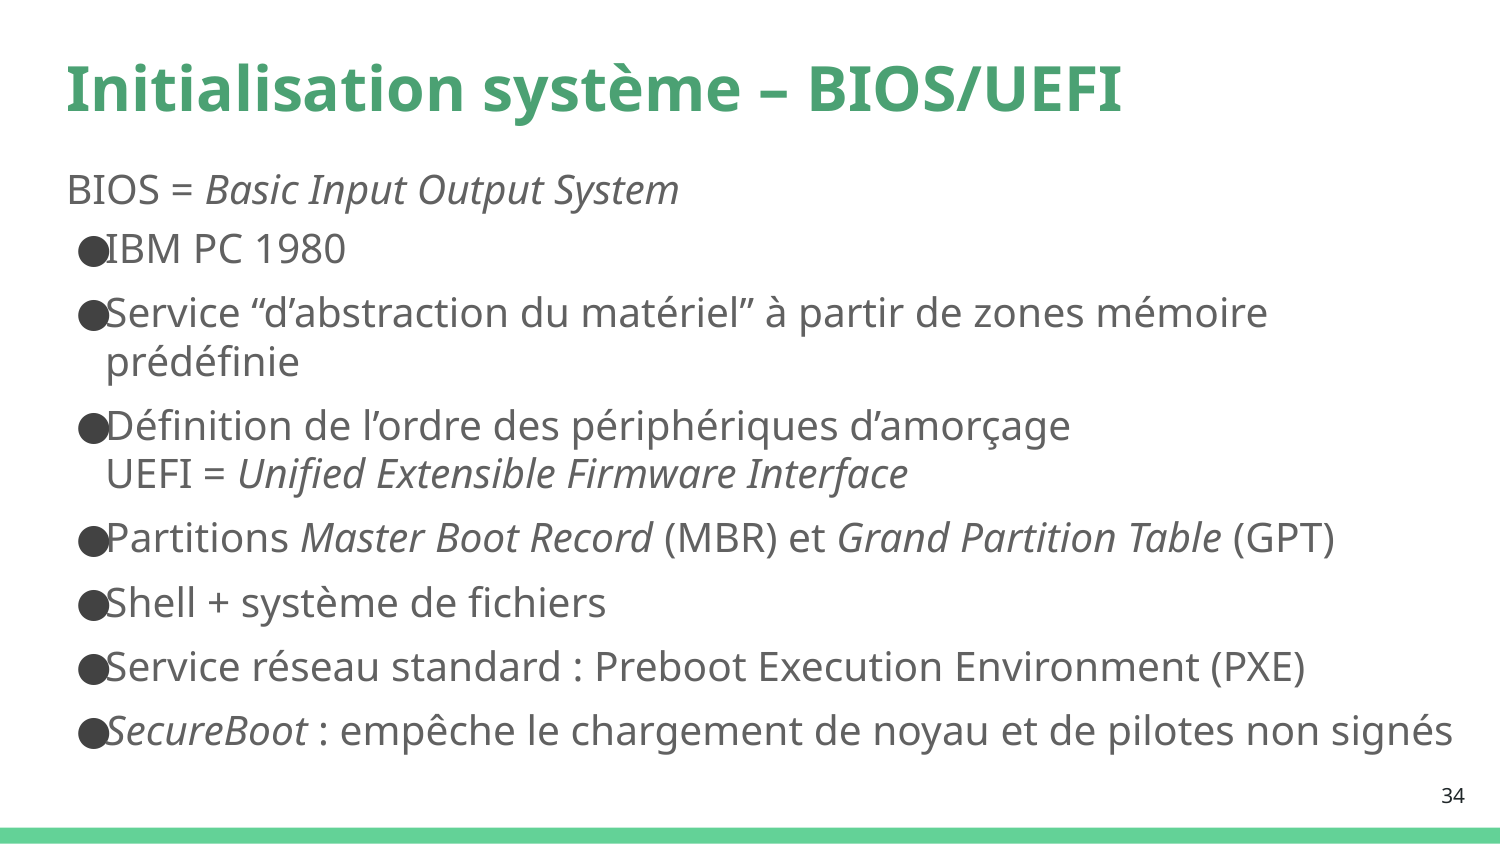

# Initialisation système – BIOS/UEFI
BIOS = Basic Input Output System
IBM PC 1980
Service “d’abstraction du matériel” à partir de zones mémoire prédéfinie
Définition de l’ordre des périphériques d’amorçage
	UEFI = Unified Extensible Firmware Interface
Partitions Master Boot Record (MBR) et Grand Partition Table (GPT)
Shell + système de fichiers
Service réseau standard : Preboot Execution Environment (PXE)
SecureBoot : empêche le chargement de noyau et de pilotes non signés